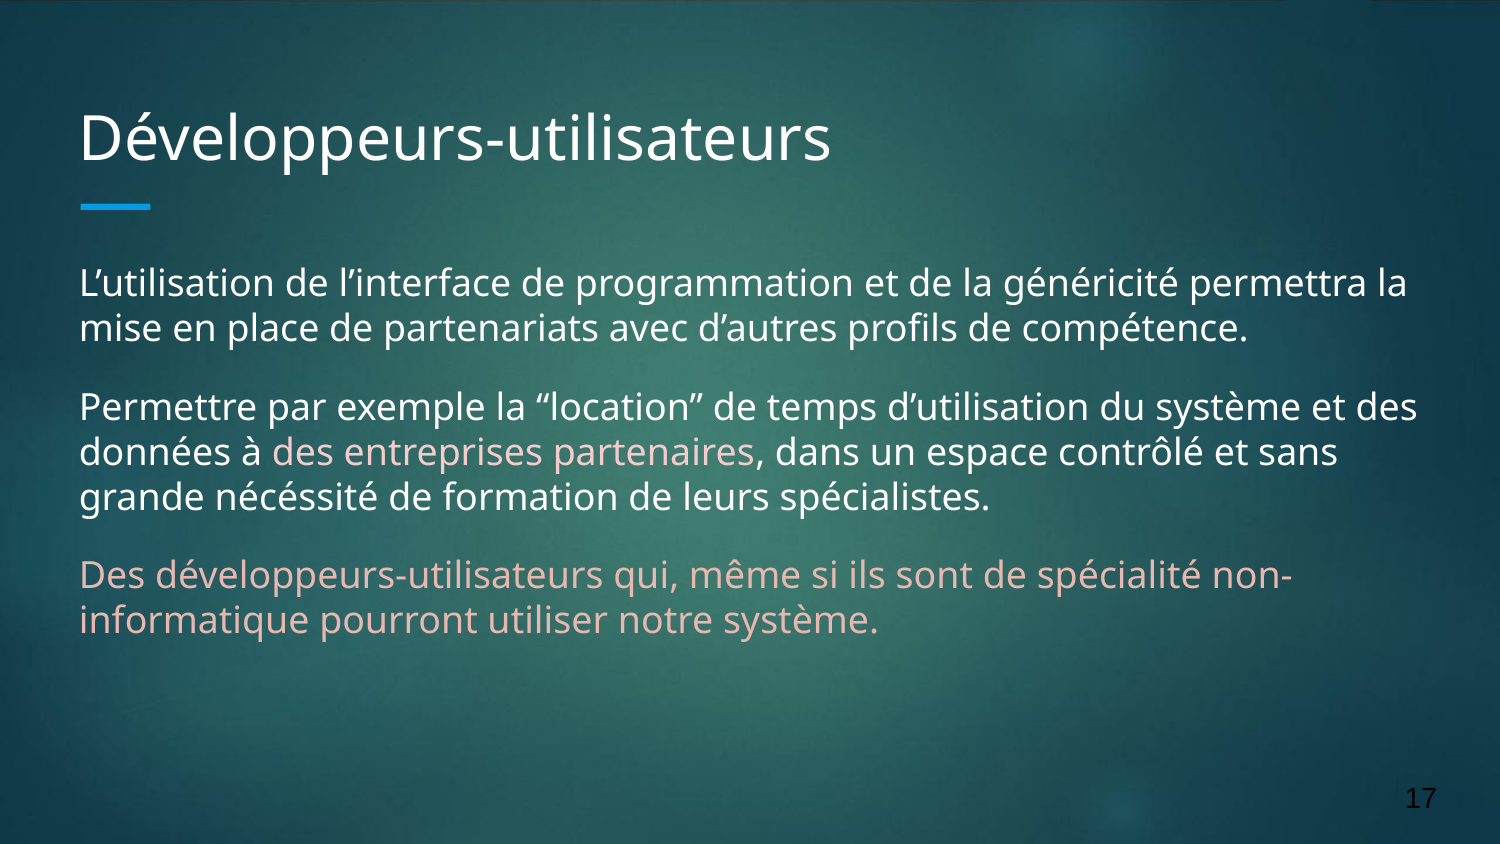

Développeurs-utilisateurs
# L’utilisation de l’interface de programmation et de la généricité permettra la mise en place de partenariats avec d’autres profils de compétence.
Permettre par exemple la “location” de temps d’utilisation du système et des données à des entreprises partenaires, dans un espace contrôlé et sans grande nécéssité de formation de leurs spécialistes.
Des développeurs-utilisateurs qui, même si ils sont de spécialité non-informatique pourront utiliser notre système.